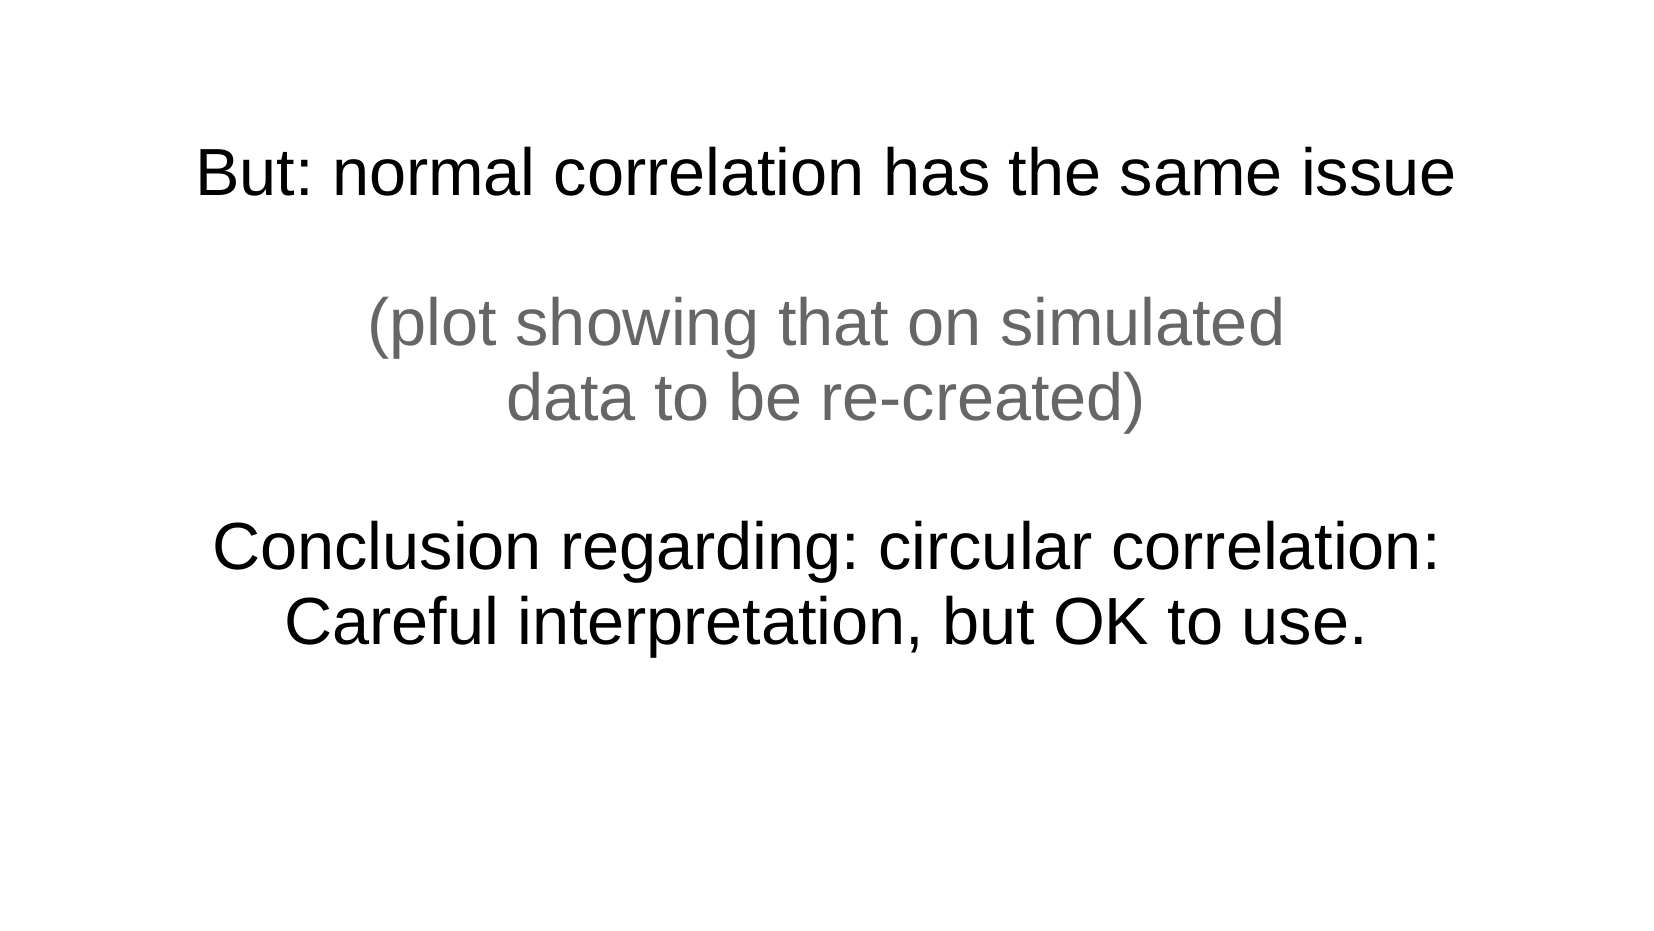

# But: normal correlation has the same issue
(plot showing that on simulated
data to be re-created)
Conclusion regarding: circular correlation:
Careful interpretation, but OK to use.